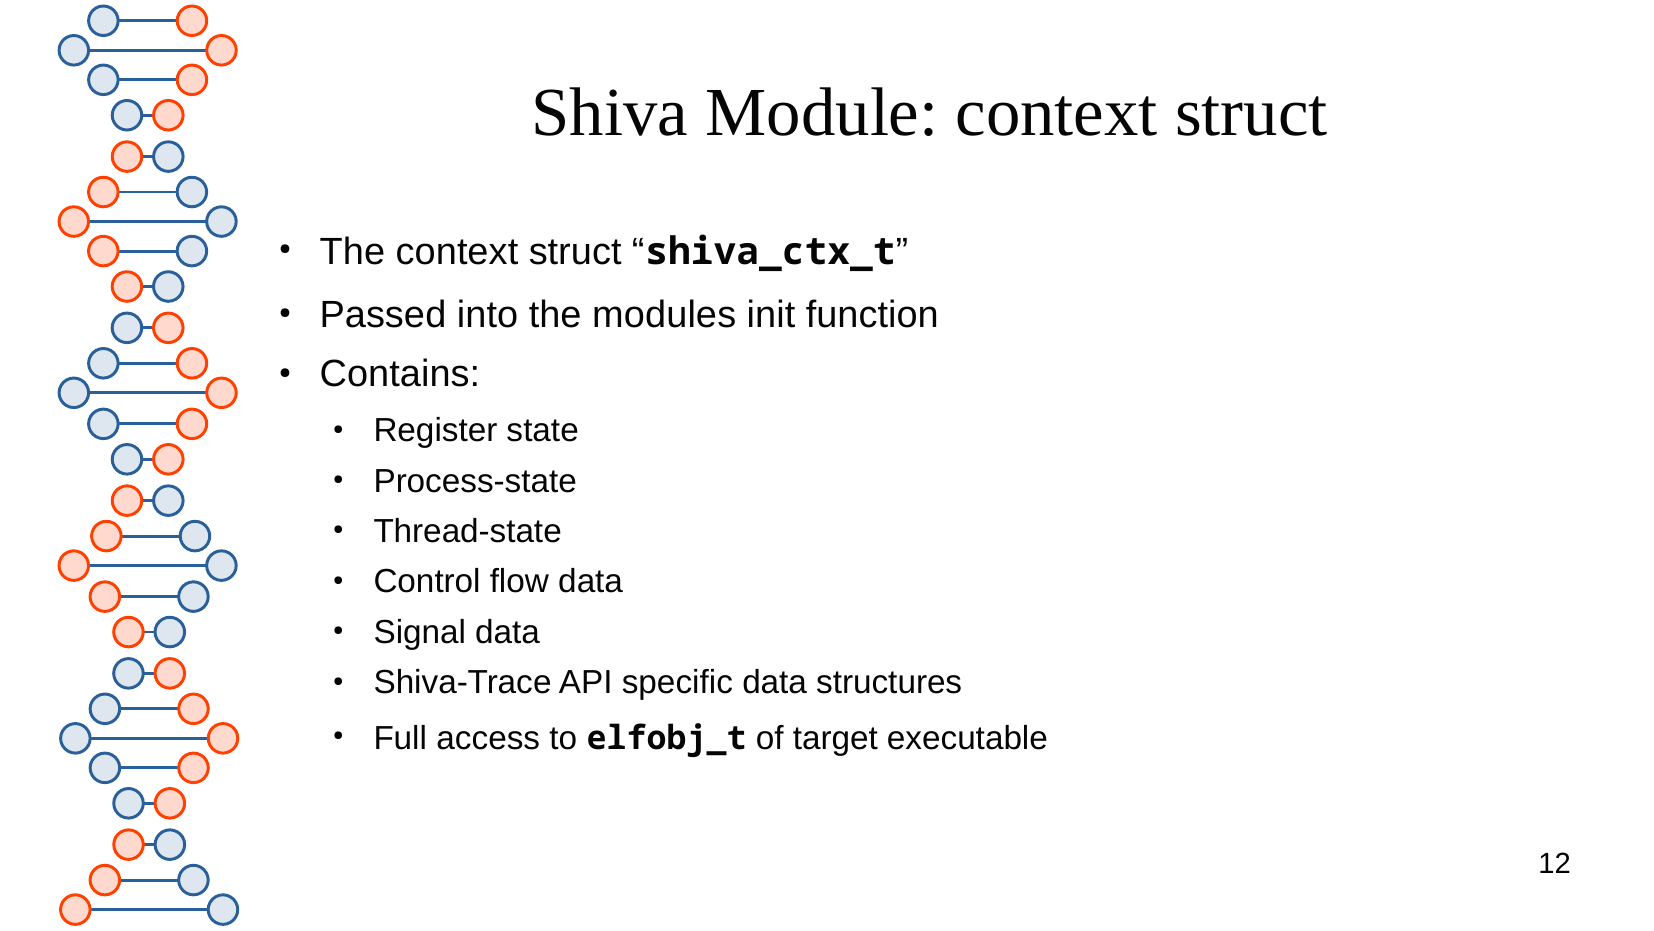

# Shiva Module: context struct
The context struct “shiva_ctx_t”
Passed into the modules init function
Contains:
Register state
Process-state
Thread-state
Control flow data
Signal data
Shiva-Trace API specific data structures
Full access to elfobj_t of target executable
12